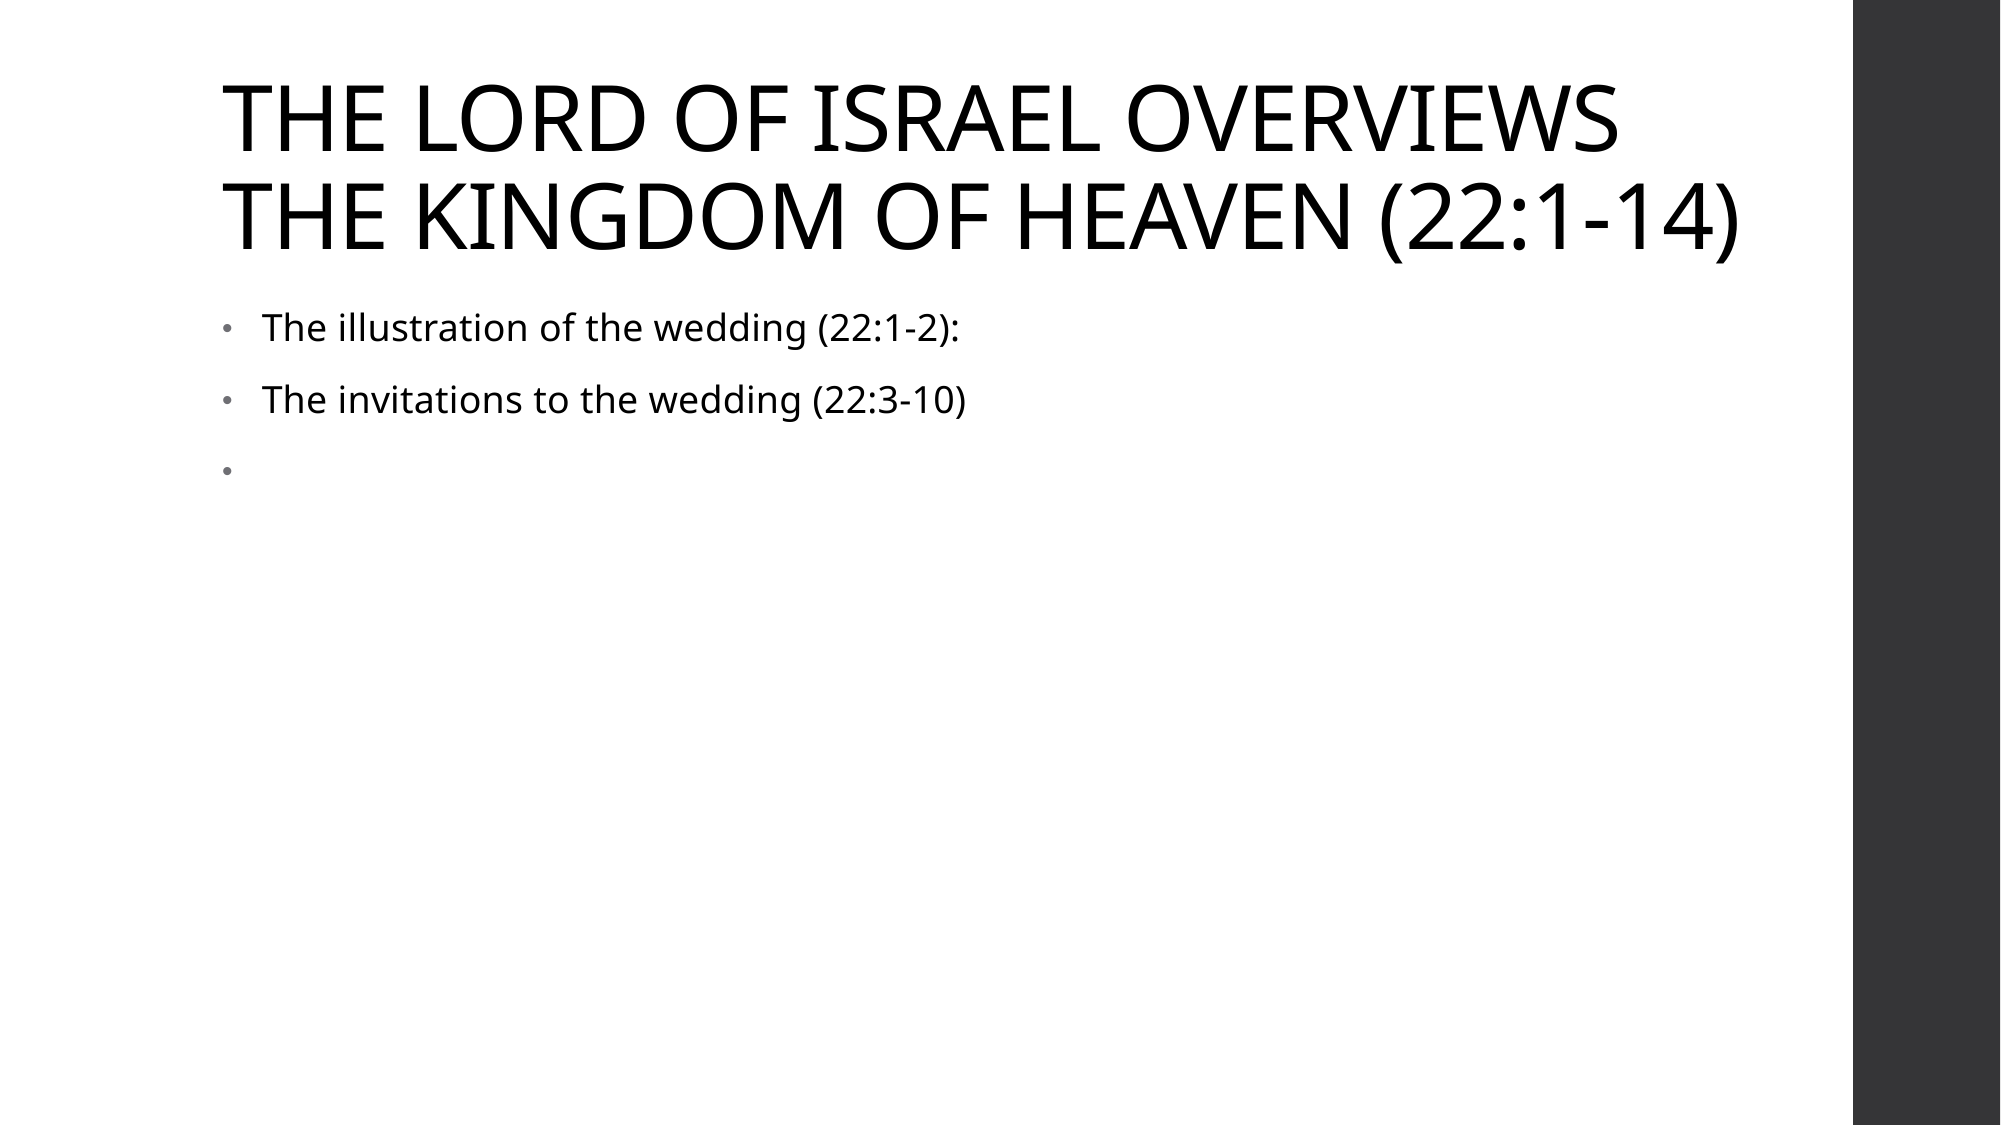

# THE LORD OF ISRAEL OVERVIEWS THE KINGDOM OF HEAVEN (22:1-14)
 The illustration of the wedding (22:1-2):
 The invitations to the wedding (22:3-10)